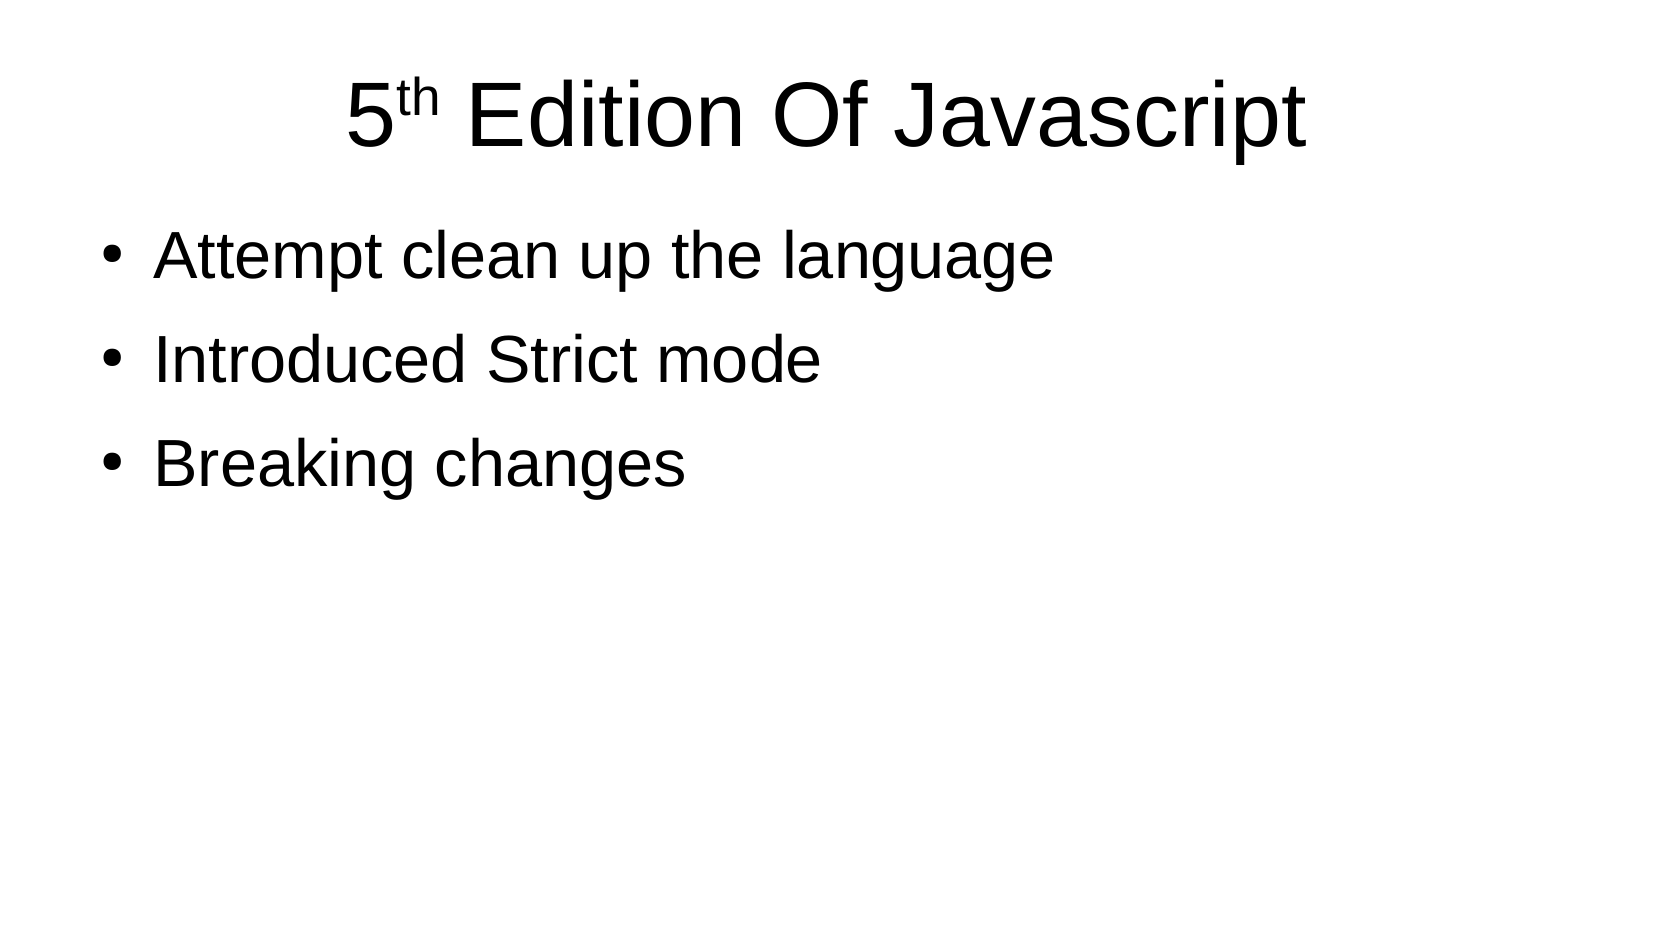

# 5th Edition Of Javascript
Attempt clean up the language
Introduced Strict mode
Breaking changes